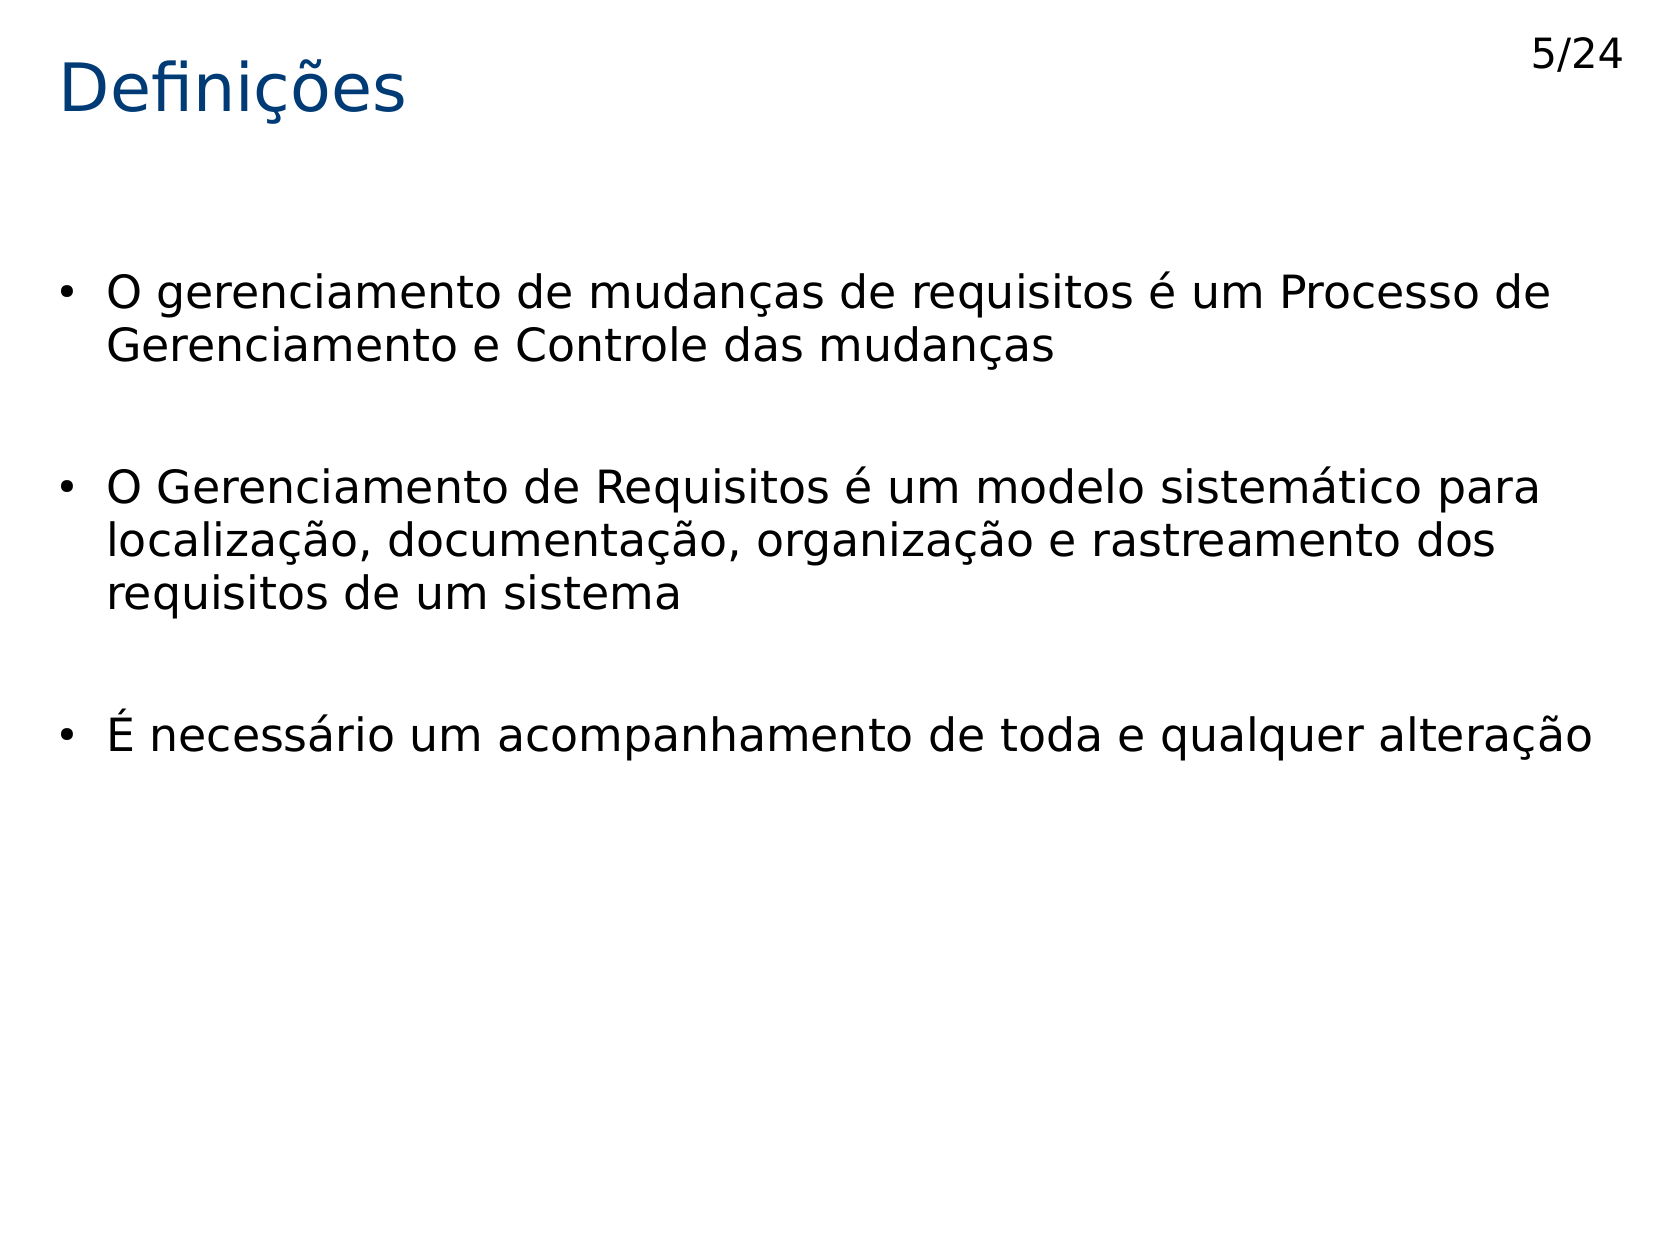

# Definições
5
O gerenciamento de mudanças de requisitos é um Processo de Gerenciamento e Controle das mudanças
O Gerenciamento de Requisitos é um modelo sistemático para localização, documentação, organização e rastreamento dos requisitos de um sistema
É necessário um acompanhamento de toda e qualquer alteração